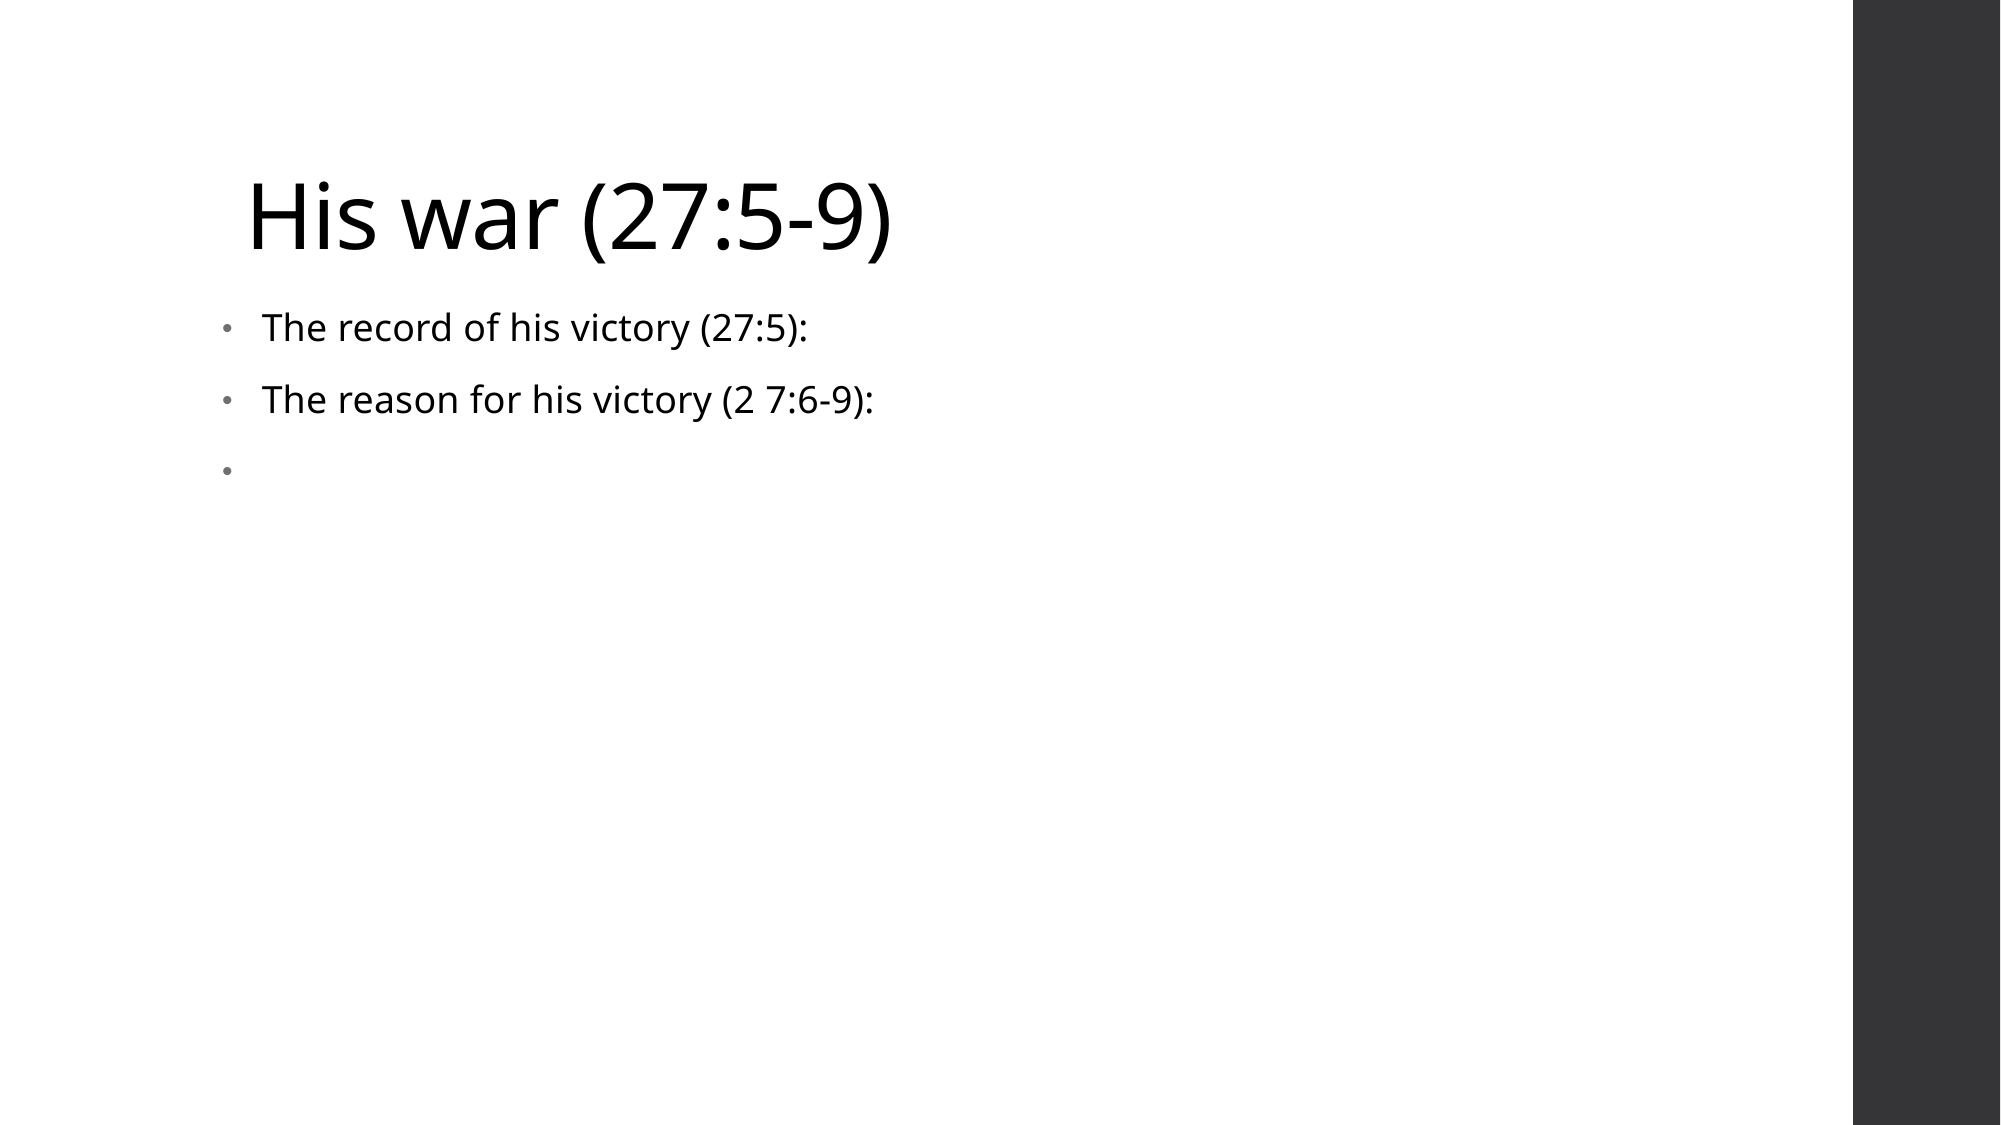

# His war (27:5-9)
 The record of his victory (27:5):
 The reason for his victory (2 7:6-9):